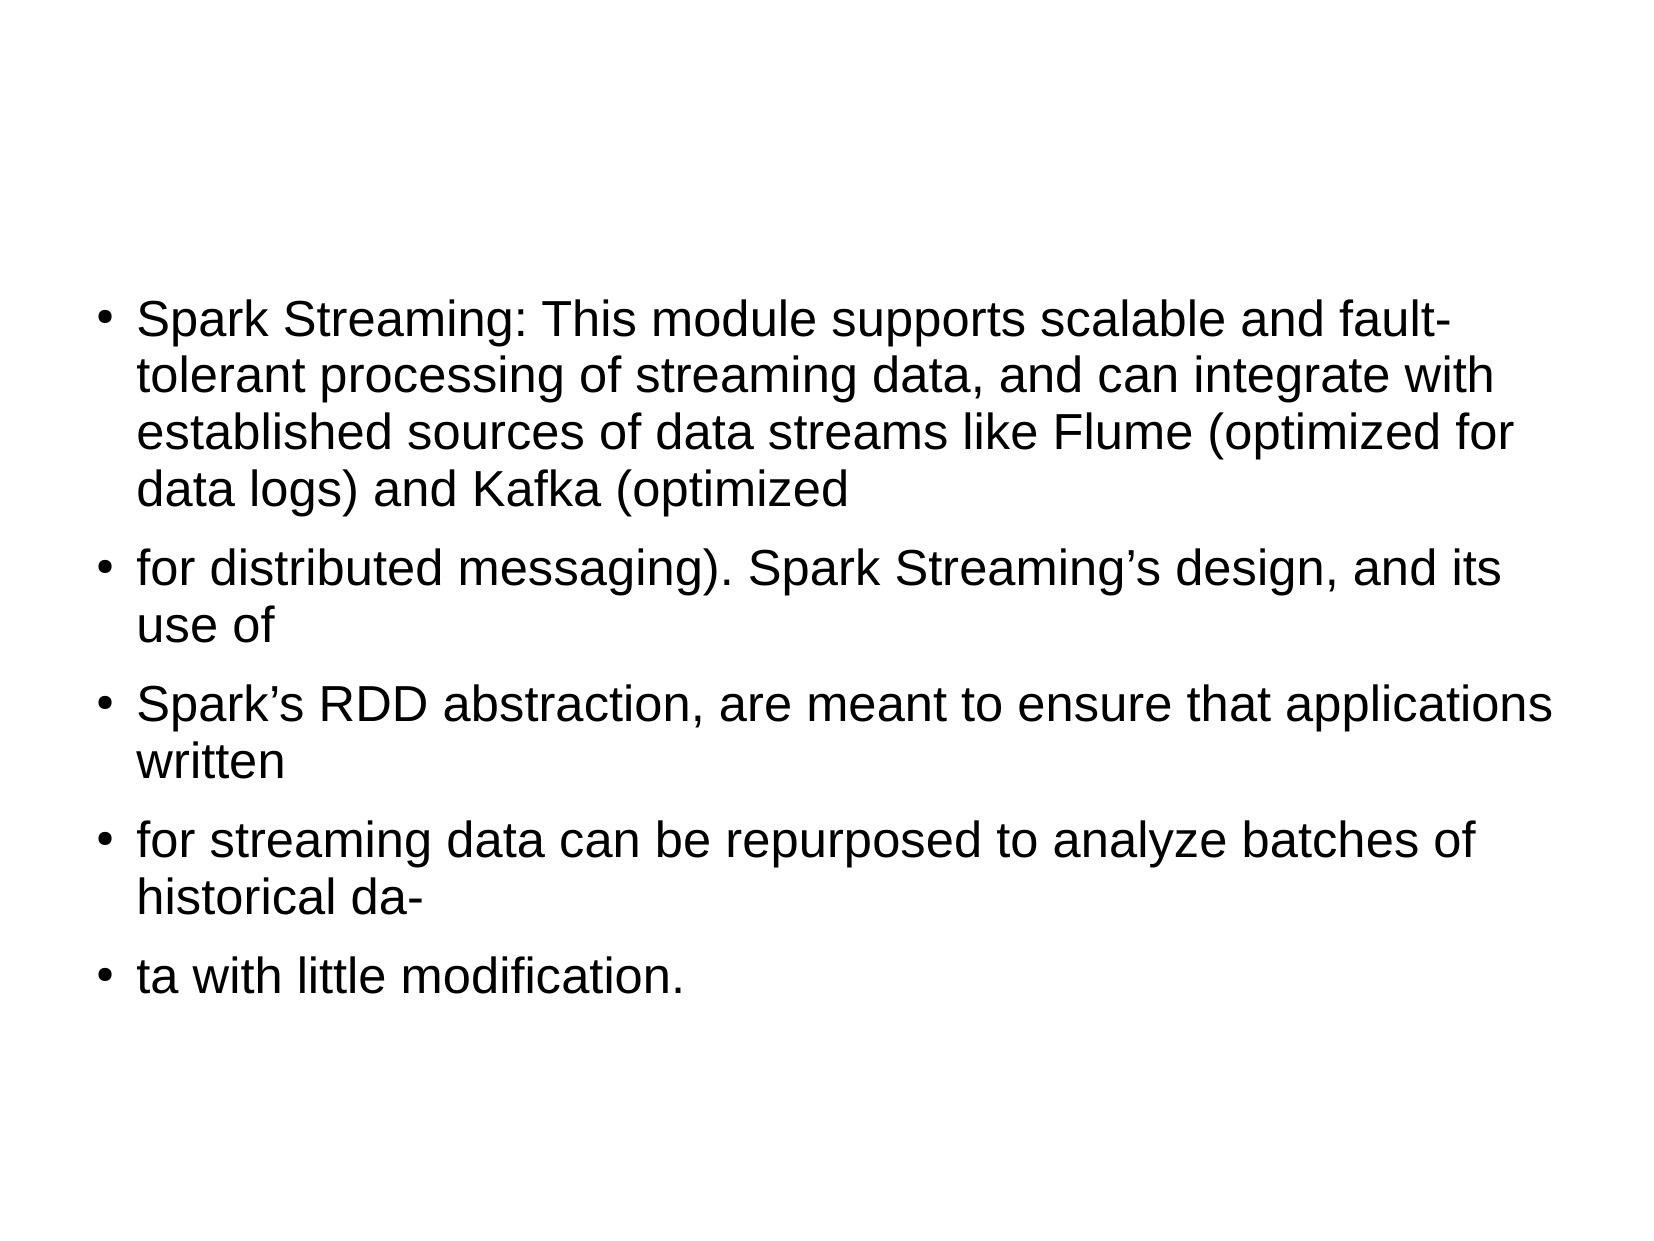

#
Spark Streaming: This module supports scalable and fault-tolerant processing of streaming data, and can integrate with established sources of data streams like Flume (optimized for data logs) and Kafka (optimized
for distributed messaging). Spark Streaming’s design, and its use of
Spark’s RDD abstraction, are meant to ensure that applications written
for streaming data can be repurposed to analyze batches of historical da-
ta with little modification.